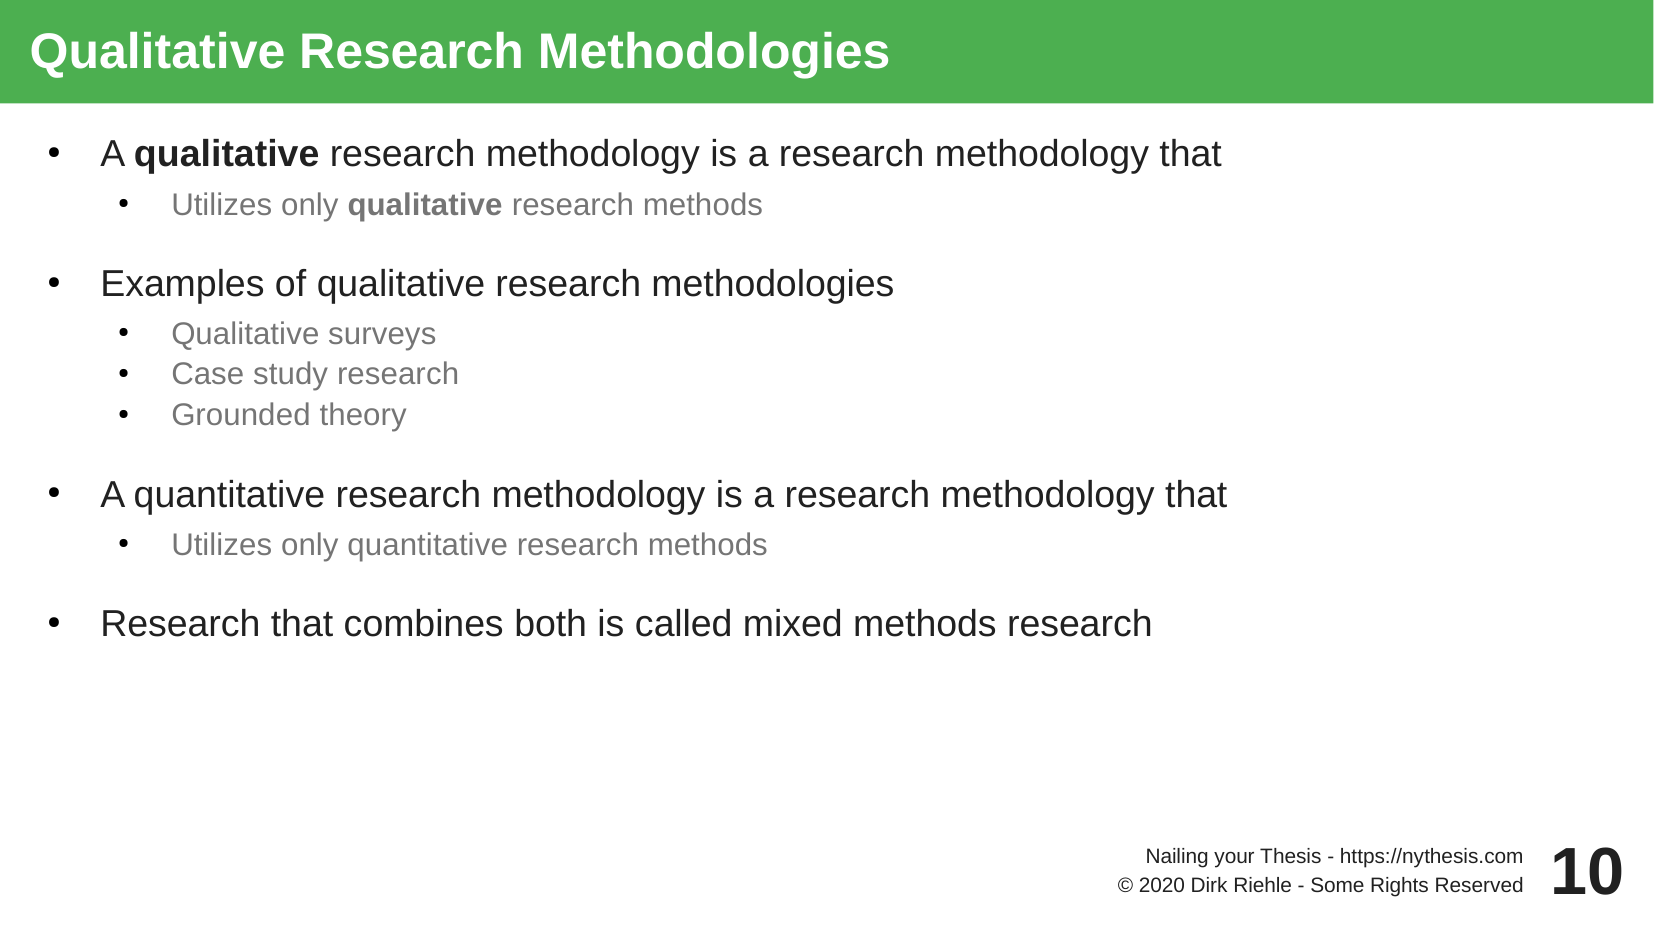

# Qualitative Research Methodologies
A qualitative research methodology is a research methodology that
Utilizes only qualitative research methods
Examples of qualitative research methodologies
Qualitative surveys
Case study research
Grounded theory
A quantitative research methodology is a research methodology that
Utilizes only quantitative research methods
Research that combines both is called mixed methods research
Nailing your Thesis - https://nythesis.com
10
© 2020 Dirk Riehle - Some Rights Reserved